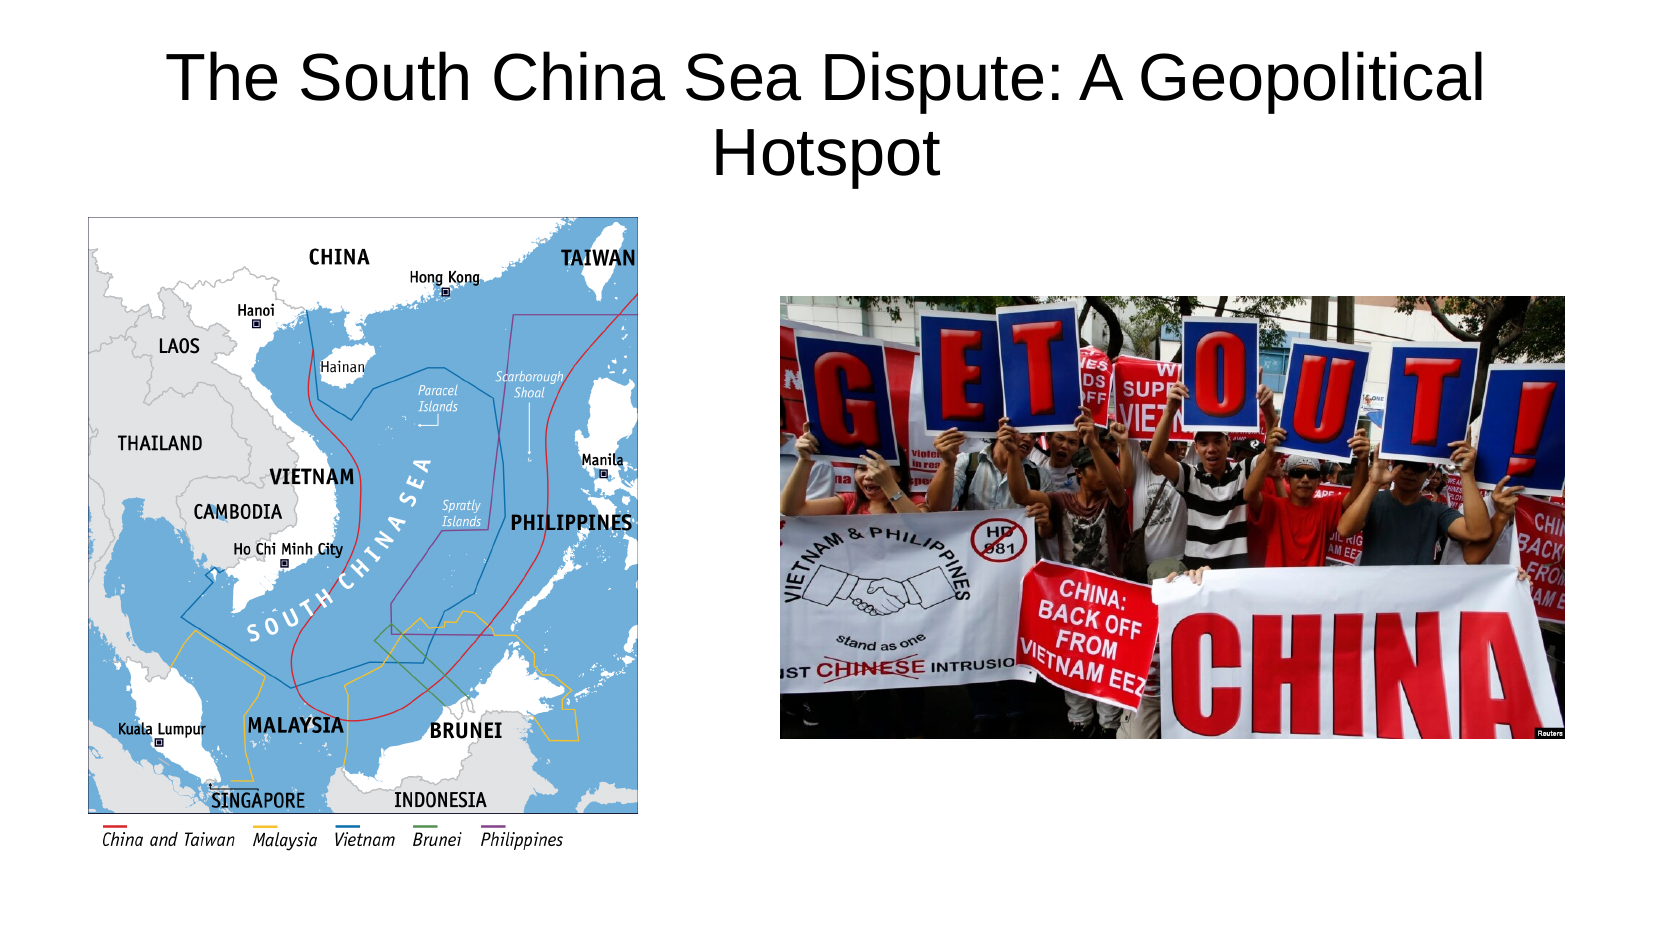

# The South China Sea Dispute: A Geopolitical Hotspot